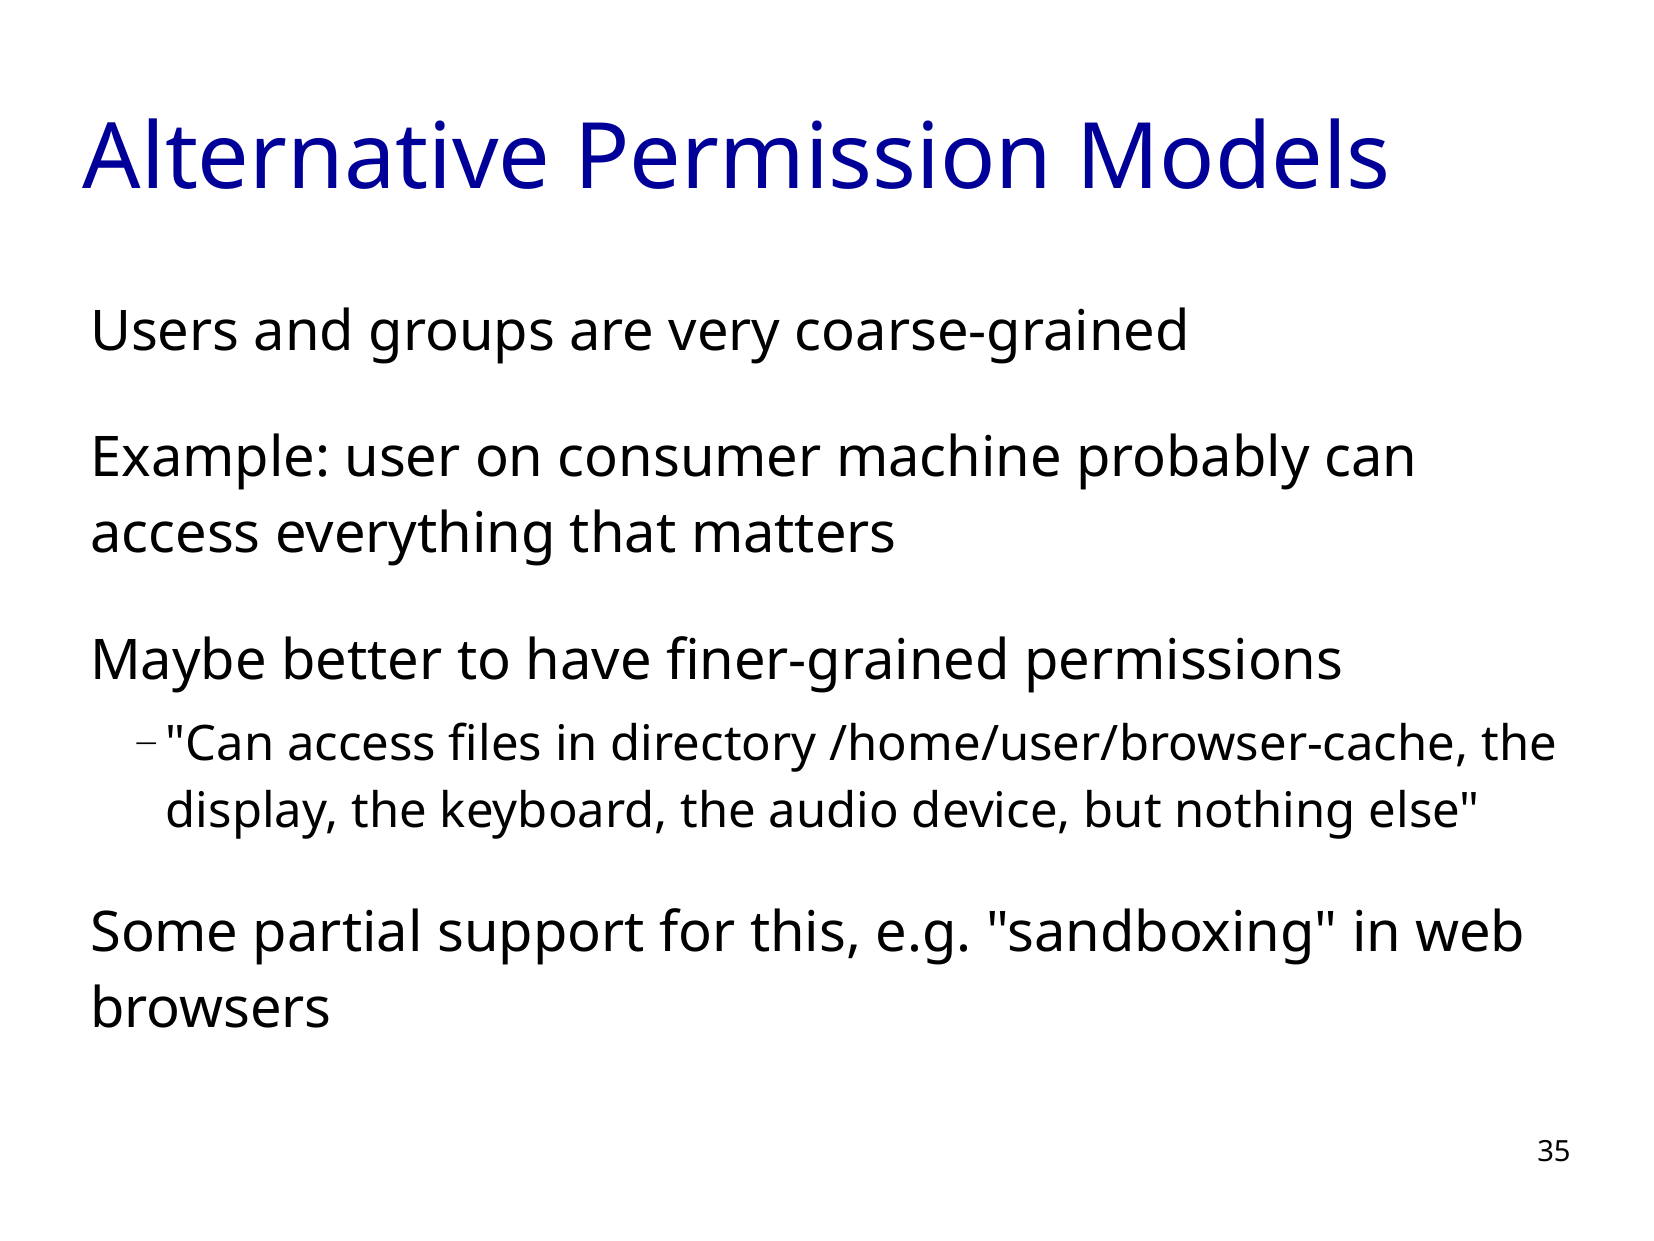

# Alternative Permission Models
Users and groups are very coarse-grained
Example: user on consumer machine probably can access everything that matters
Maybe better to have finer-grained permissions
"Can access files in directory /home/user/browser-cache, the display, the keyboard, the audio device, but nothing else"
Some partial support for this, e.g. "sandboxing" in web browsers
35